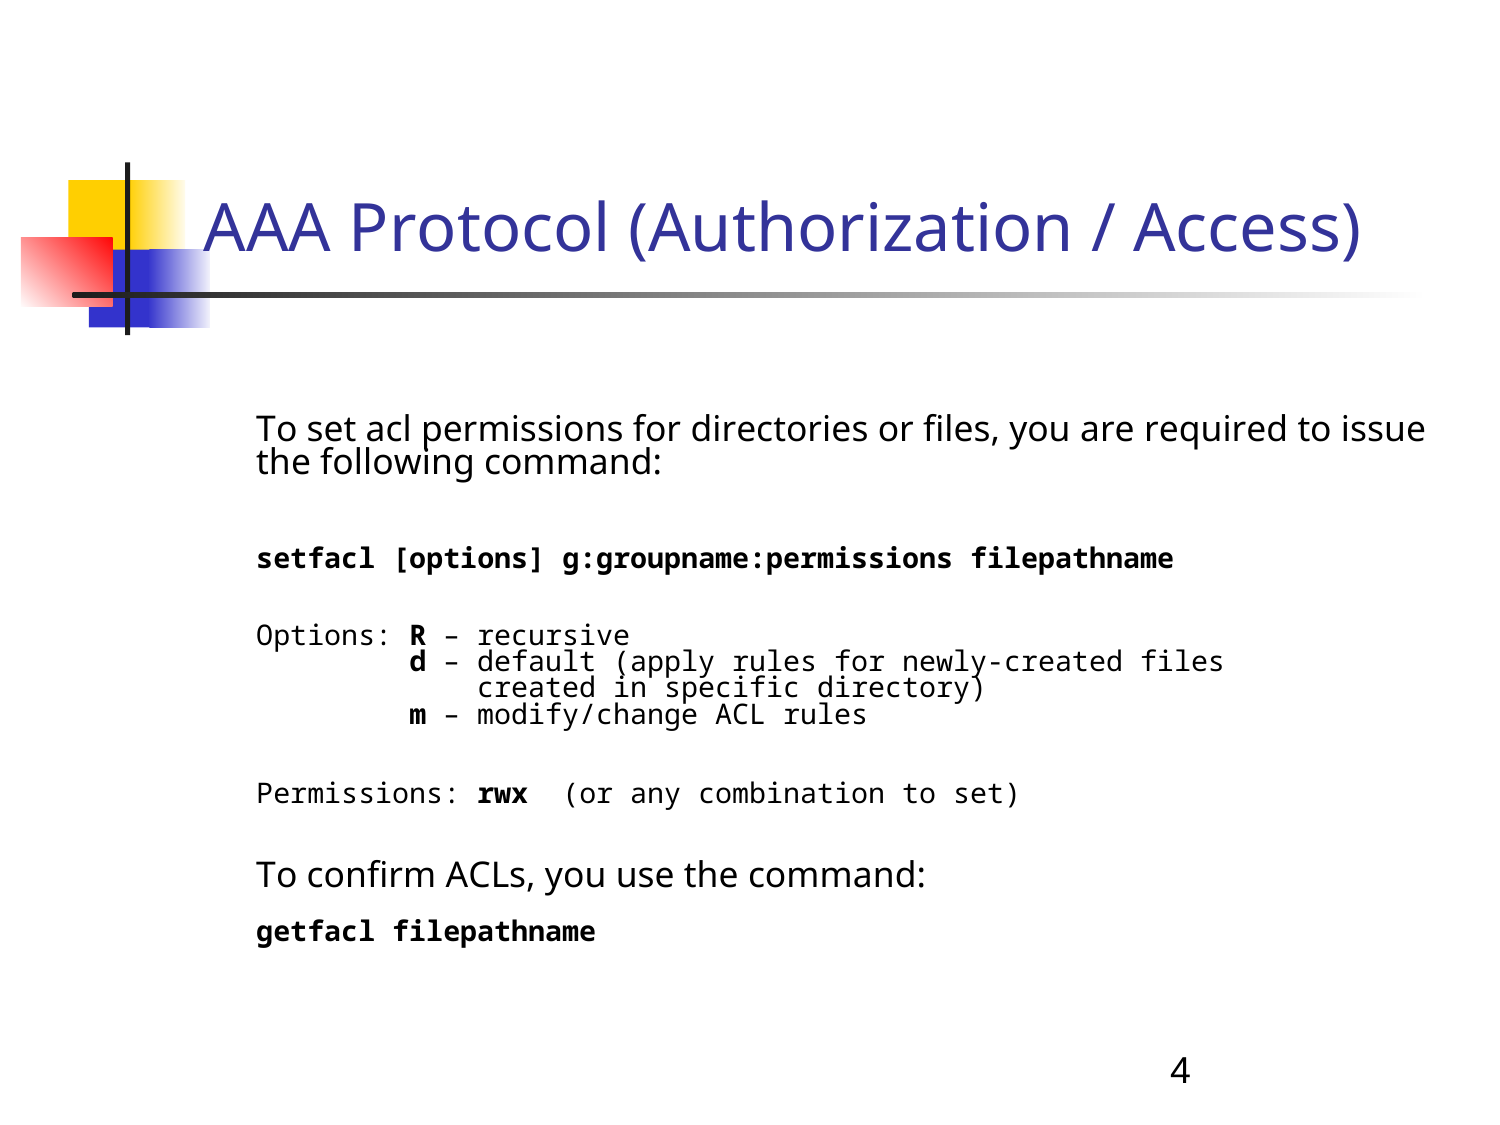

# AAA Protocol (Authorization / Access)
To set acl permissions for directories or files, you are required to issue the following command:
setfacl [options] g:groupname:permissions filepathname
Options: R – recursive
 d – default (apply rules for newly-created files
 created in specific directory)
 m – modify/change ACL rules
Permissions: rwx (or any combination to set)
To confirm ACLs, you use the command:
getfacl filepathname
4